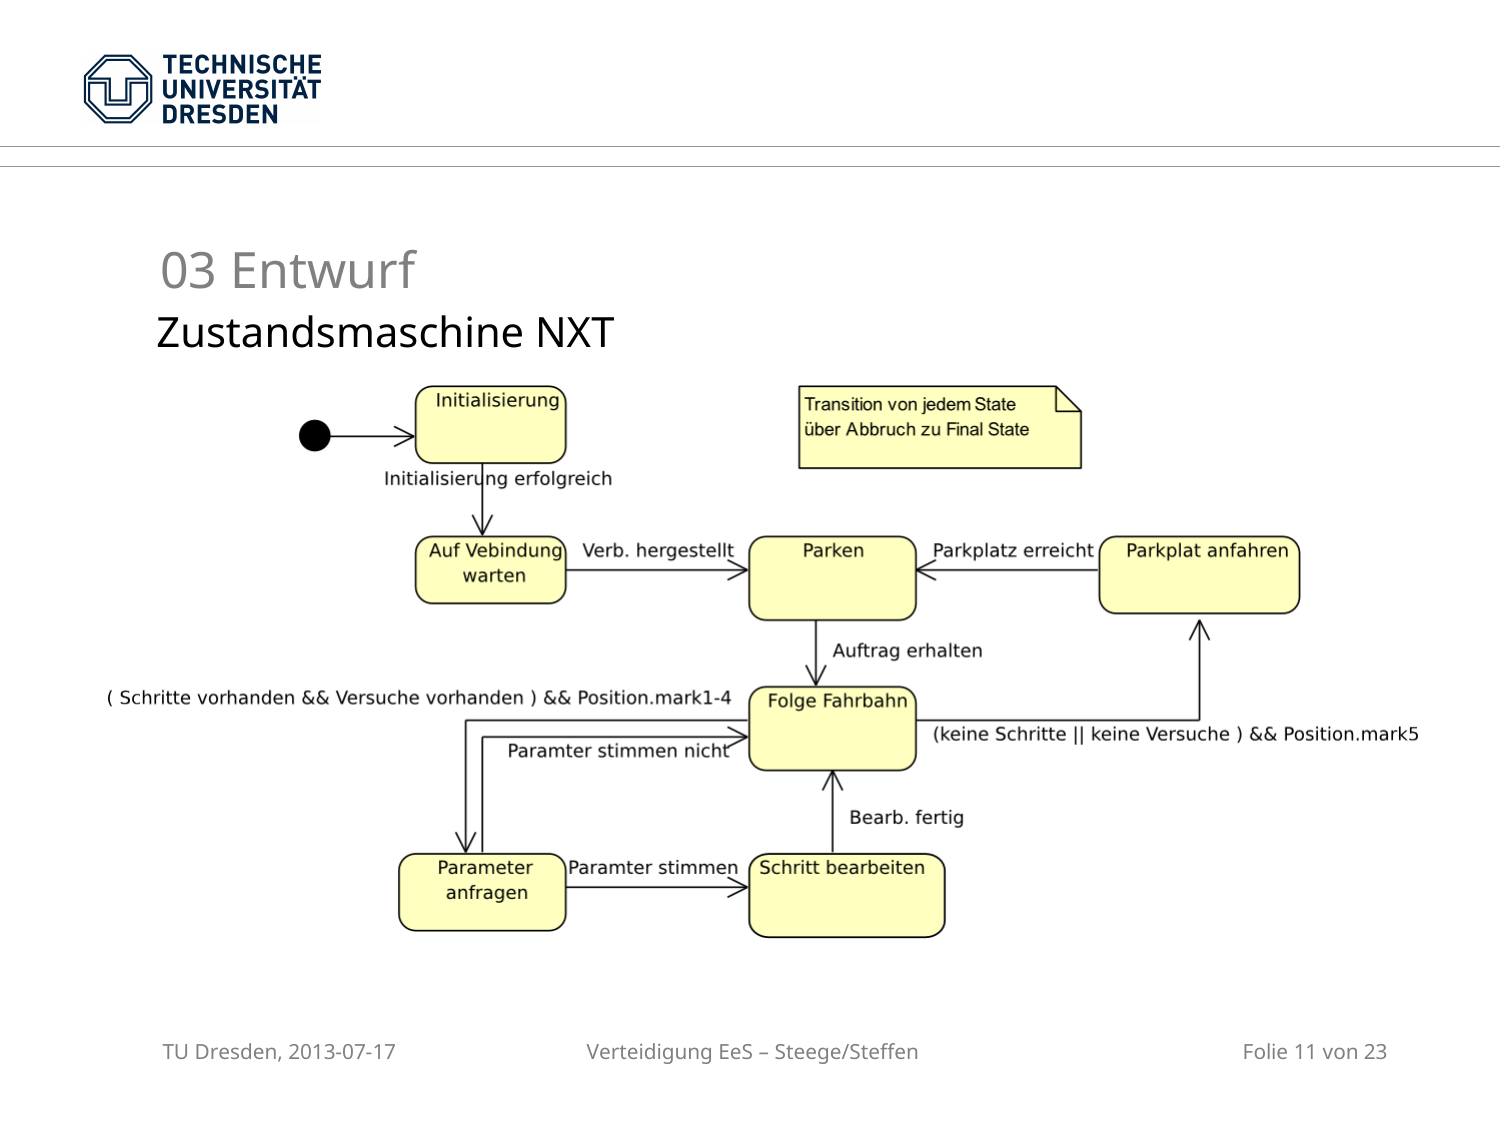

# 03 Entwurf
Zustandsmaschine NXT
Überschrift 1
Text
11